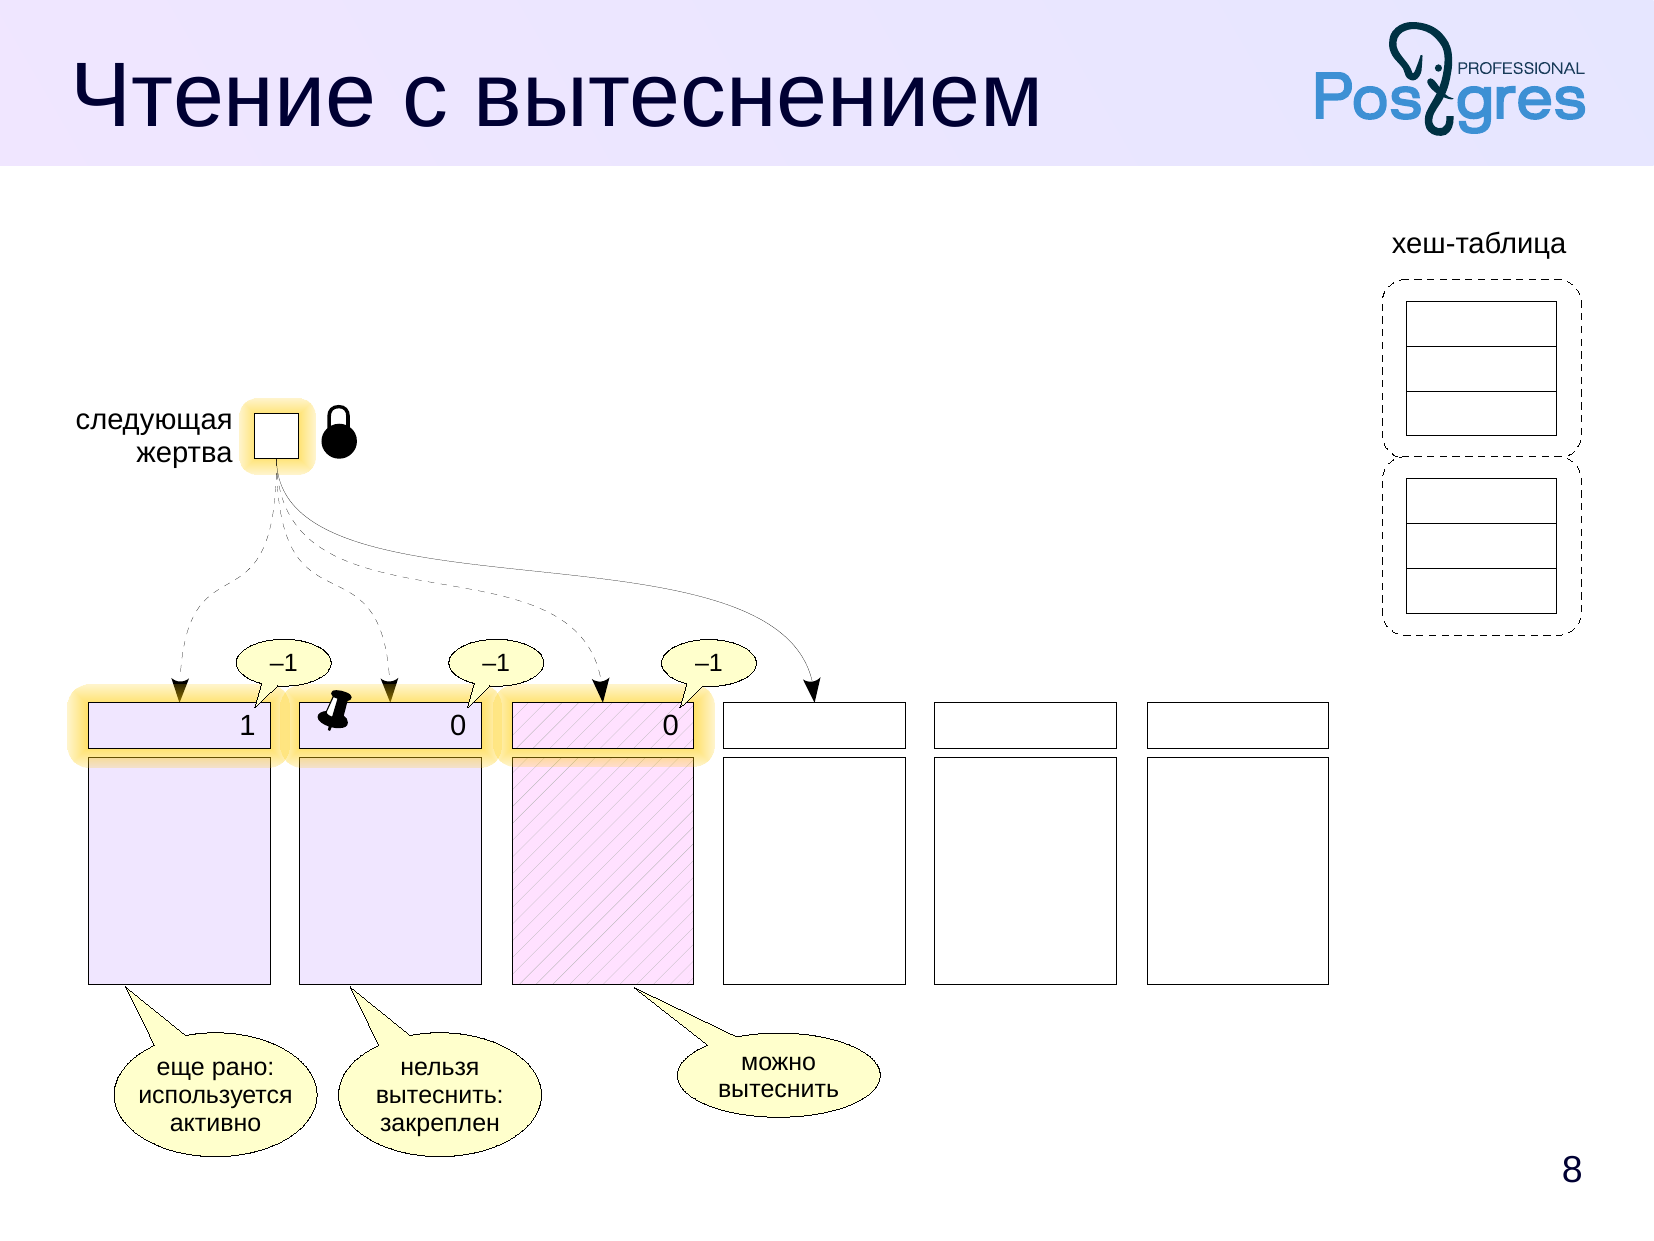

# Чтение с вытеснением
хеш-таблица
следующая
жертва
–1
–1
–1
0
1
0
нельзя
вытеснить:
закреплен
еще рано:
используется
активно
можно
вытеснить